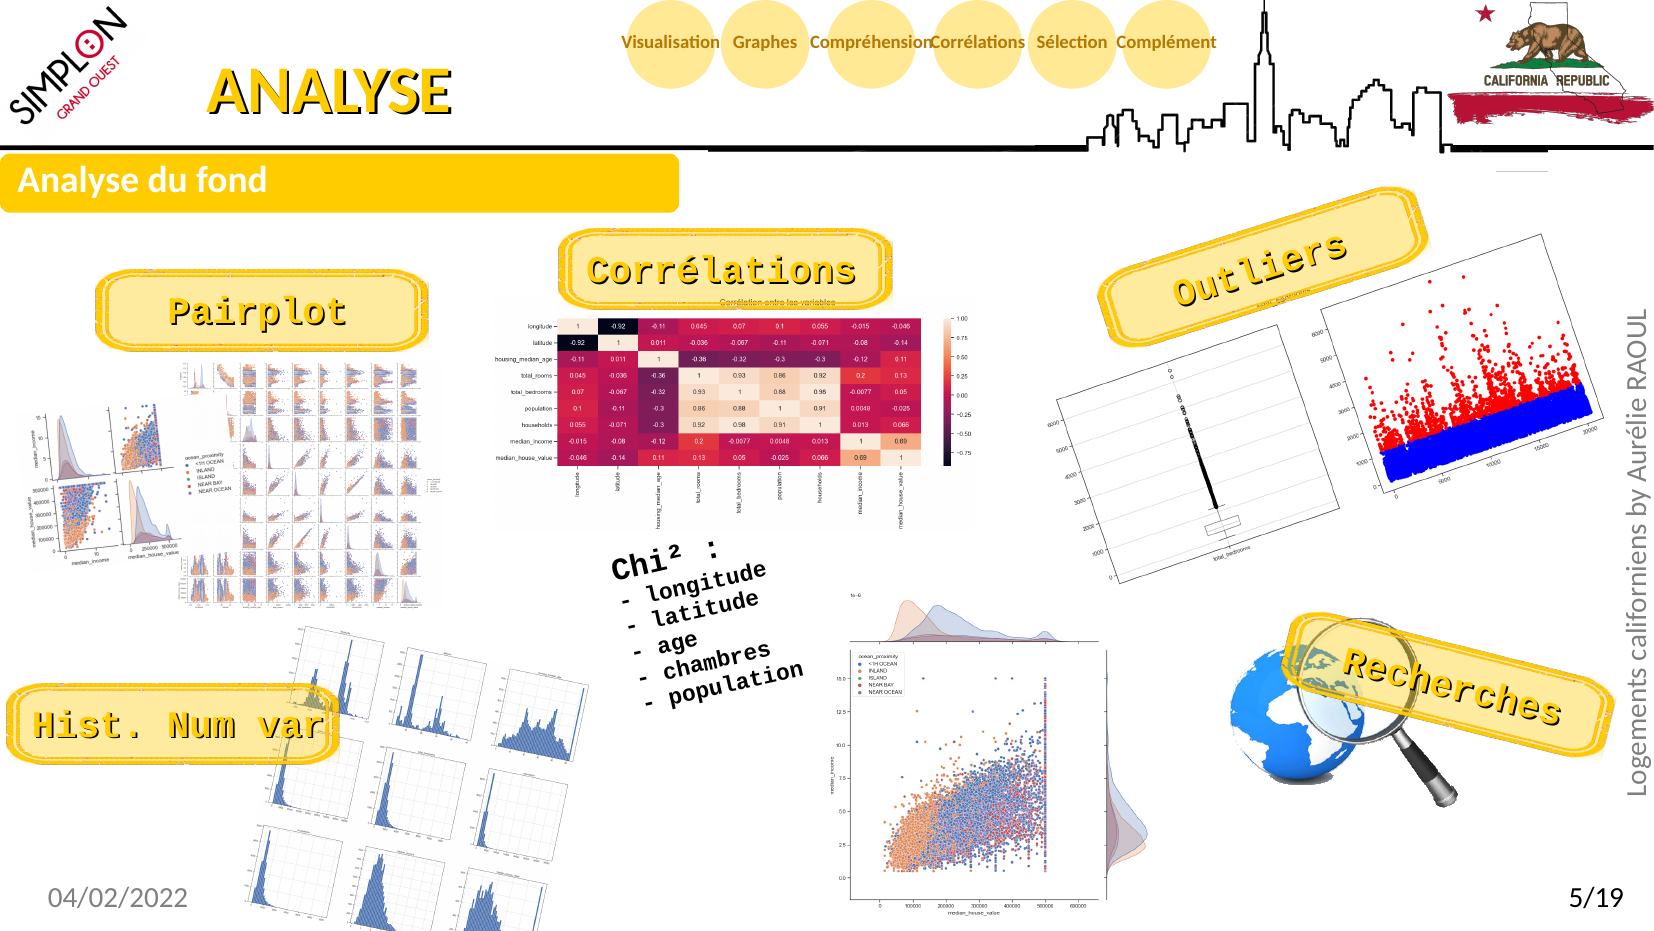

Visualisation
Graphes
Compréhension
Corrélations
Sélection
Complément
# ANALYSE
Analyse du fond
Outliers
Corrélations
Pairplot
Chi² :
- longitude
- latitude
- age
- chambres
- population
Recherches
Hist. Num var
5